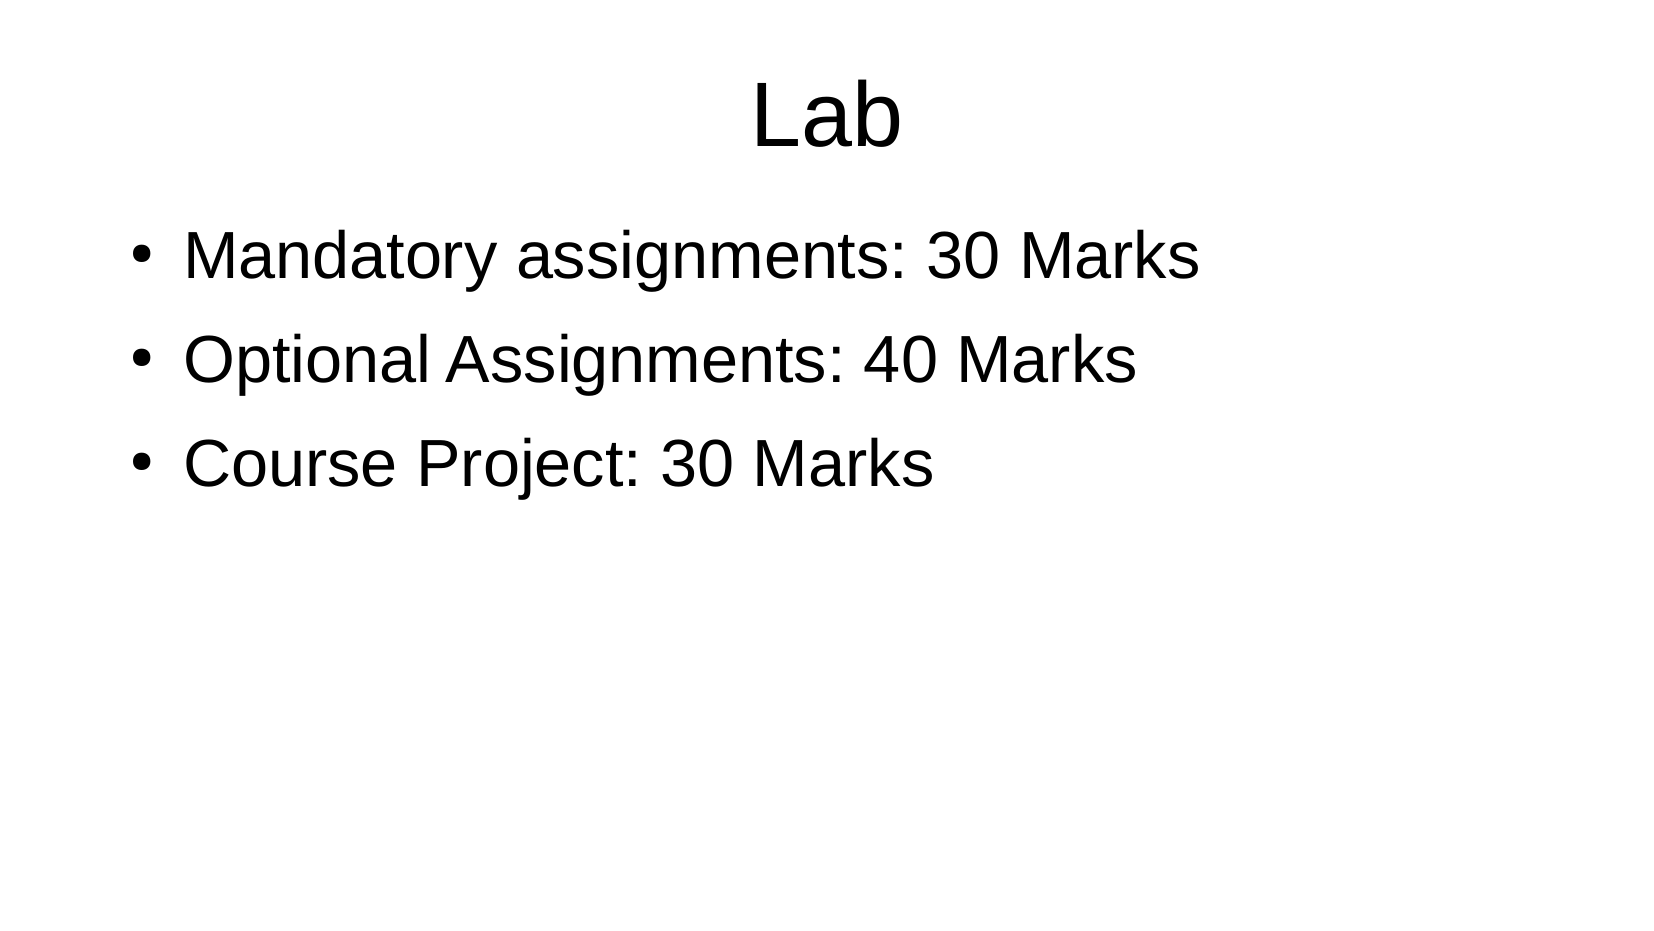

# Lab
Mandatory assignments: 30 Marks
Optional Assignments: 40 Marks
Course Project: 30 Marks